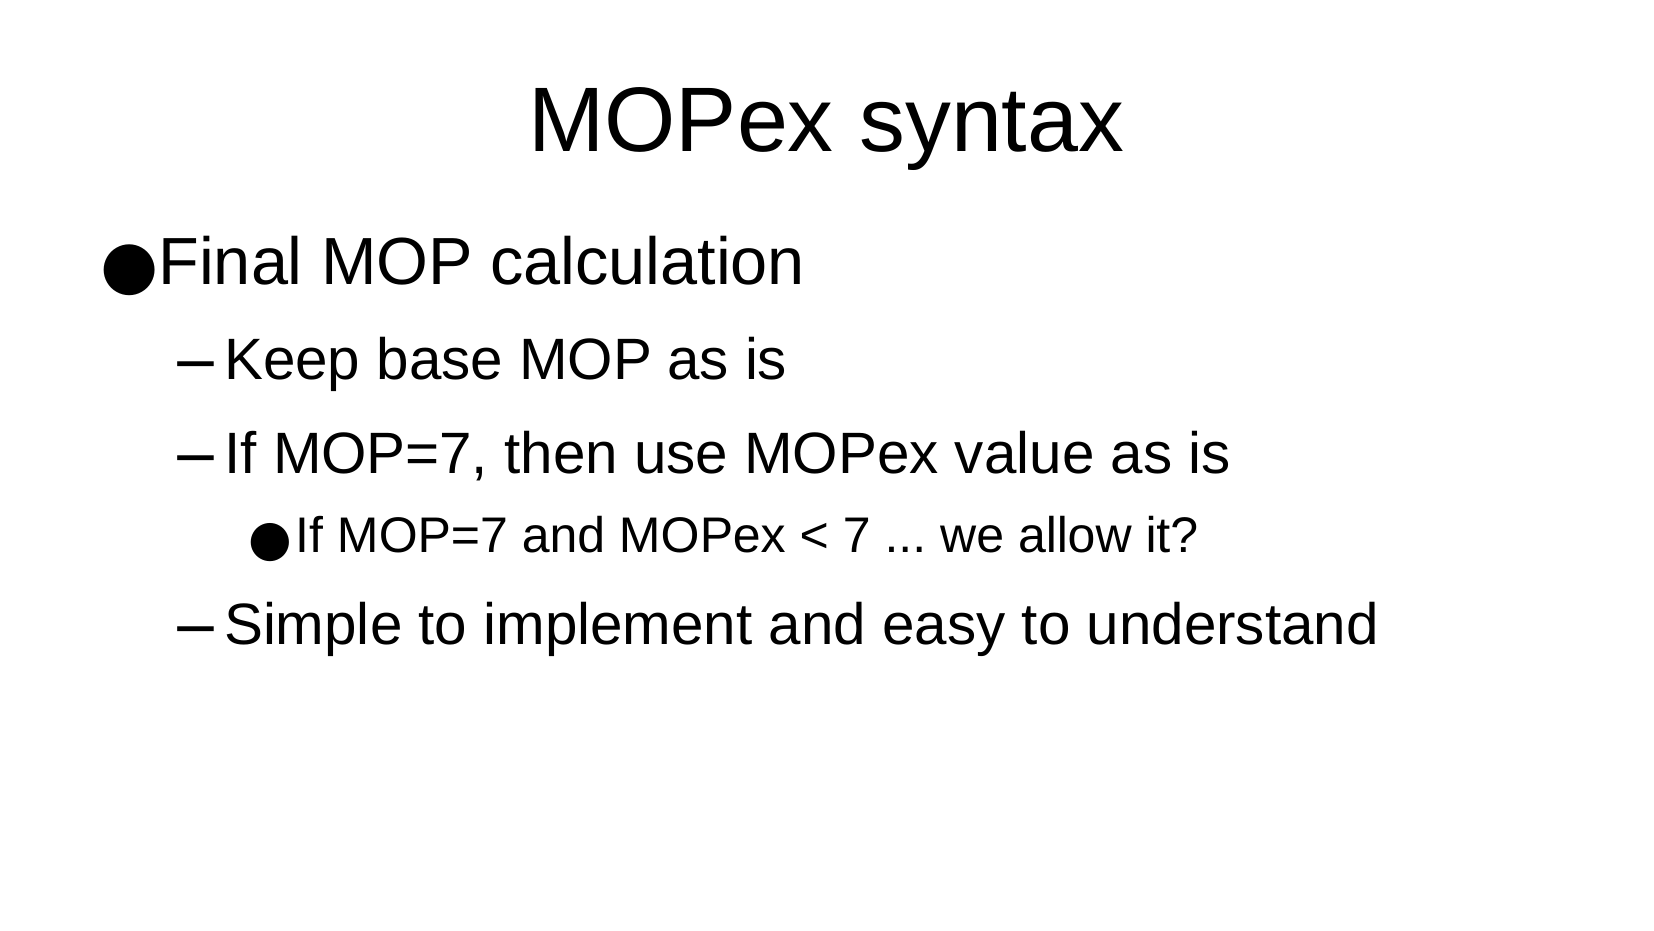

MOPex syntax
Final MOP calculation
Keep base MOP as is
If MOP=7, then use MOPex value as is
If MOP=7 and MOPex < 7 ... we allow it?
Simple to implement and easy to understand